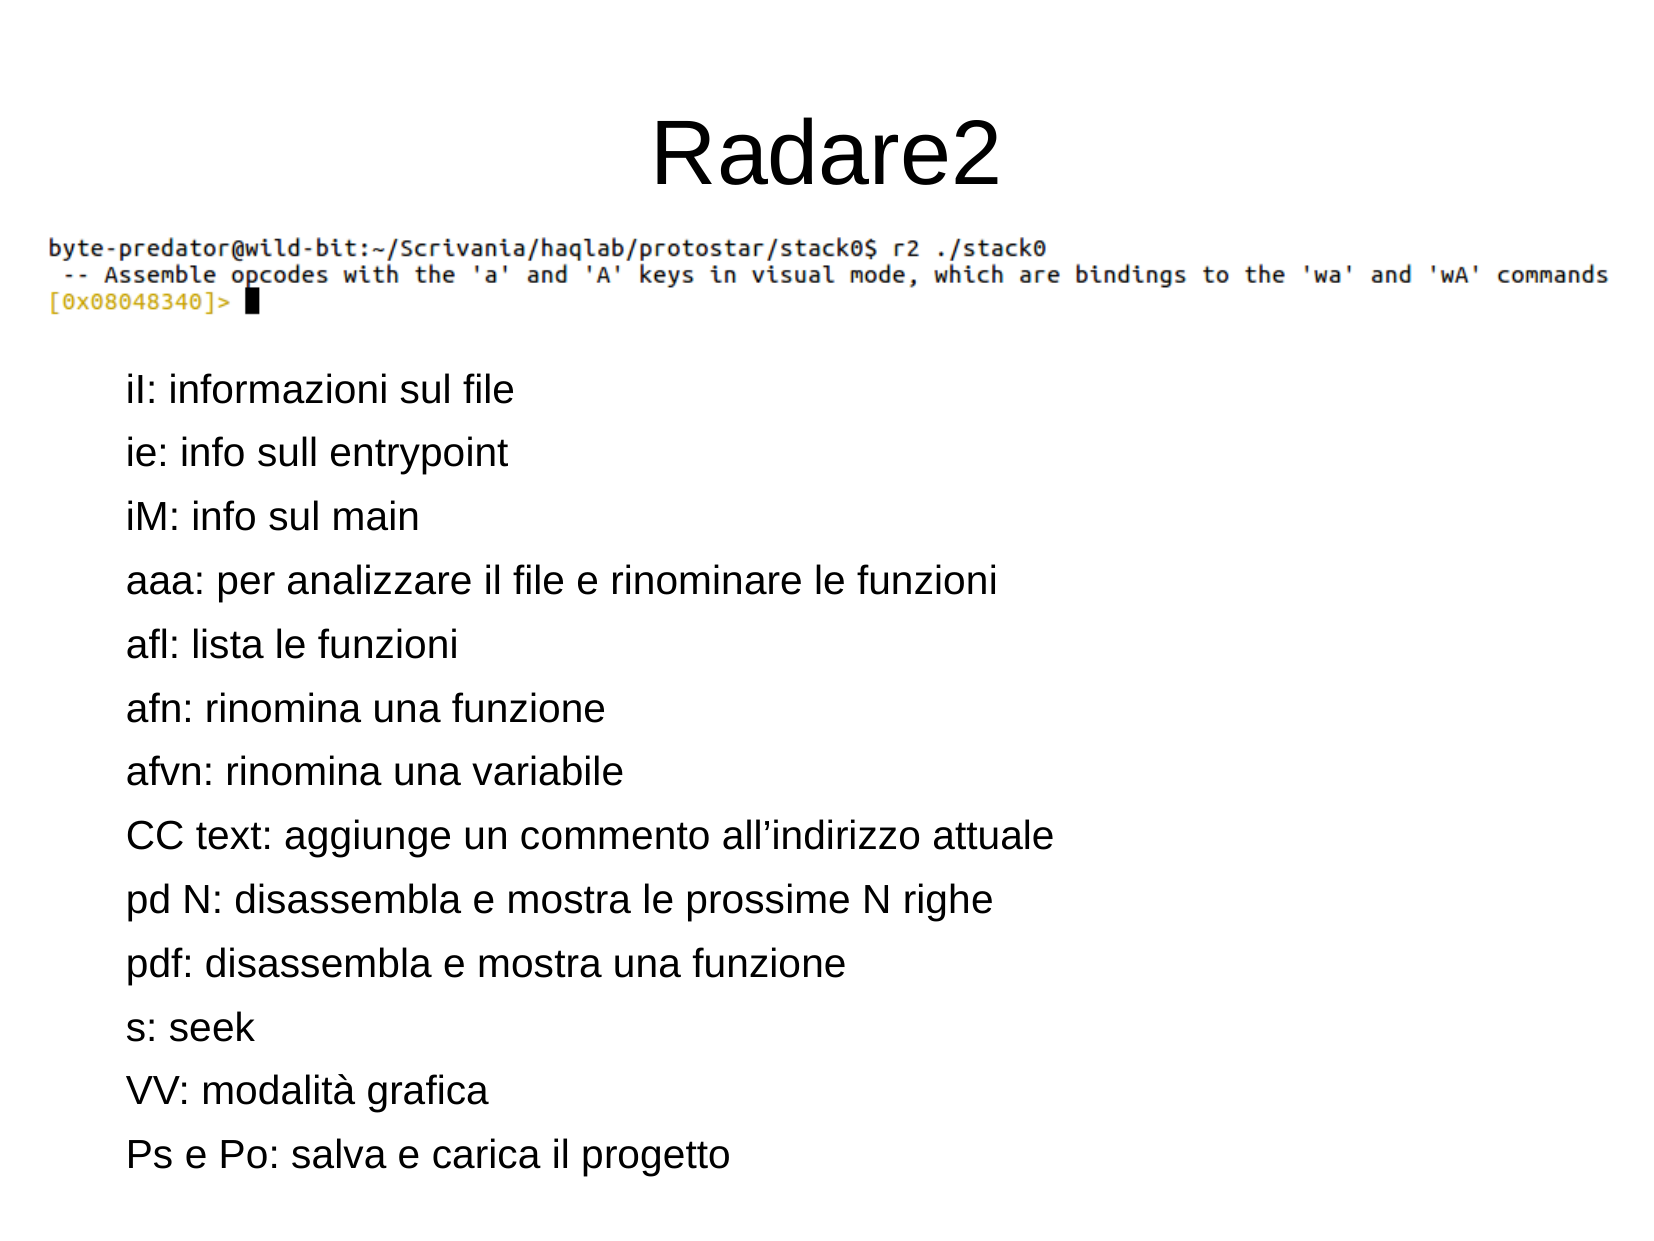

# Radare2
iI: informazioni sul file
ie: info sull entrypoint
iM: info sul main
aaa: per analizzare il file e rinominare le funzioni
afl: lista le funzioni
afn: rinomina una funzione
afvn: rinomina una variabile
CC text: aggiunge un commento all’indirizzo attuale
pd N: disassembla e mostra le prossime N righe
pdf: disassembla e mostra una funzione
s: seek
VV: modalità grafica
Ps e Po: salva e carica il progetto